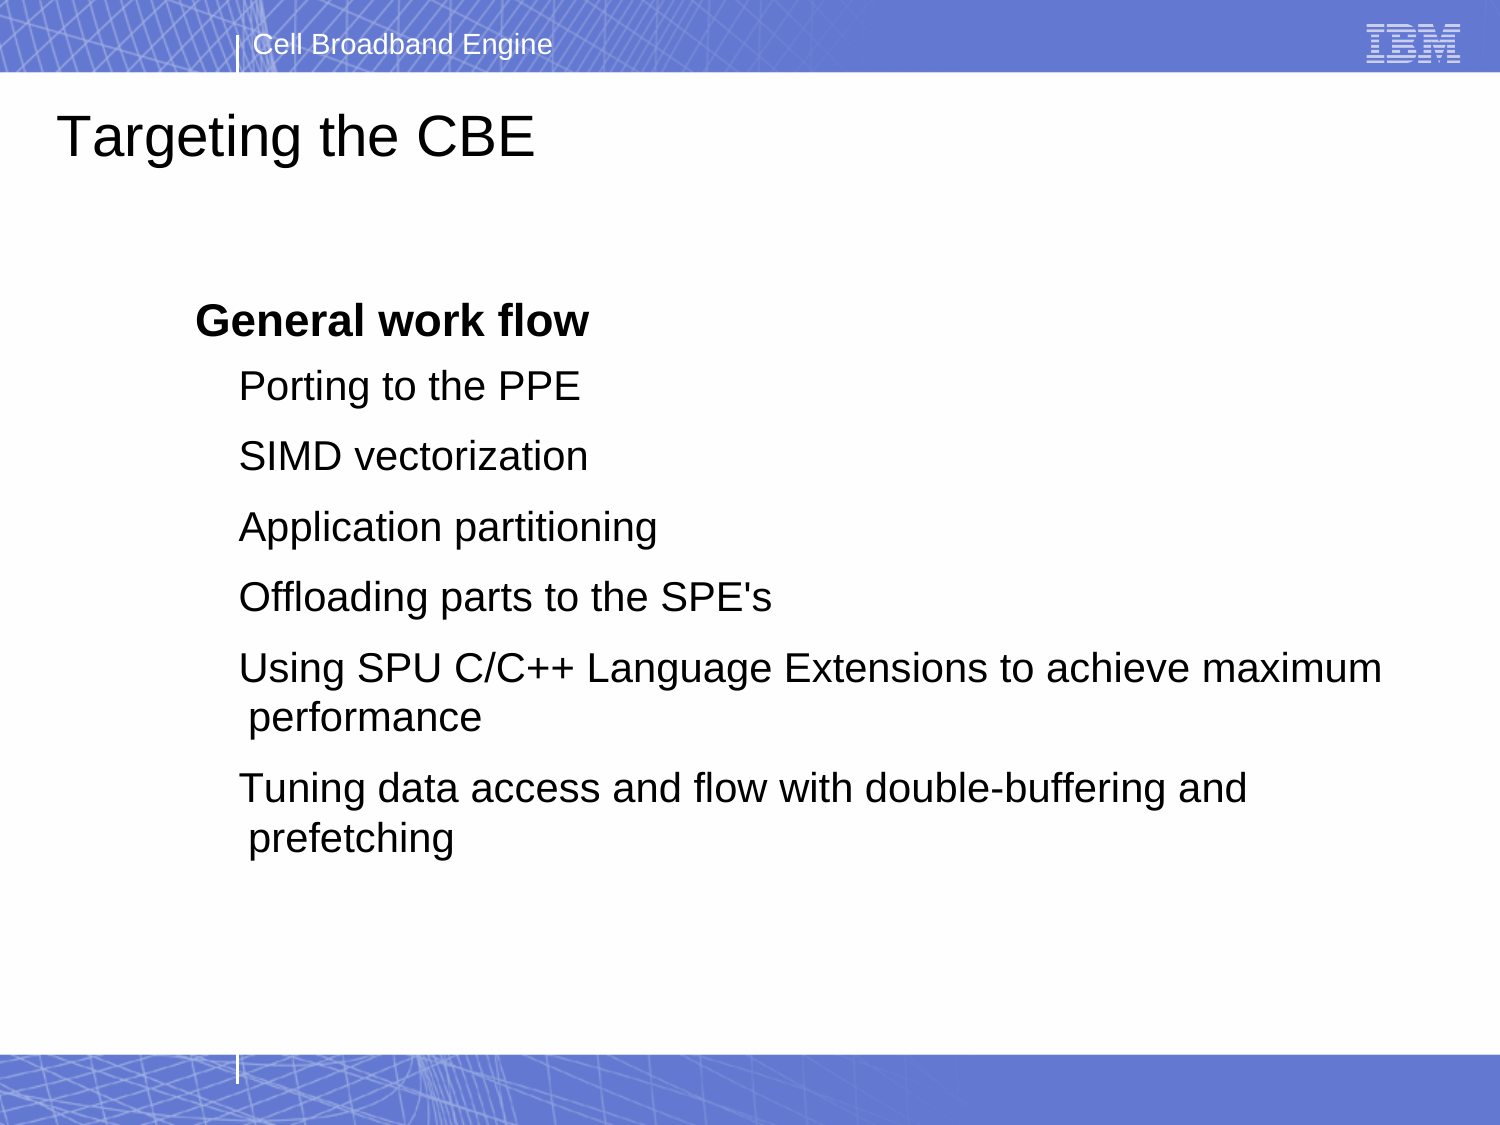

# Targeting the CBE
 General work flow
 Porting to the PPE
 SIMD vectorization
 Application partitioning
 Offloading parts to the SPE's
 Using SPU C/C++ Language Extensions to achieve maximum performance
 Tuning data access and flow with double-buffering and prefetching